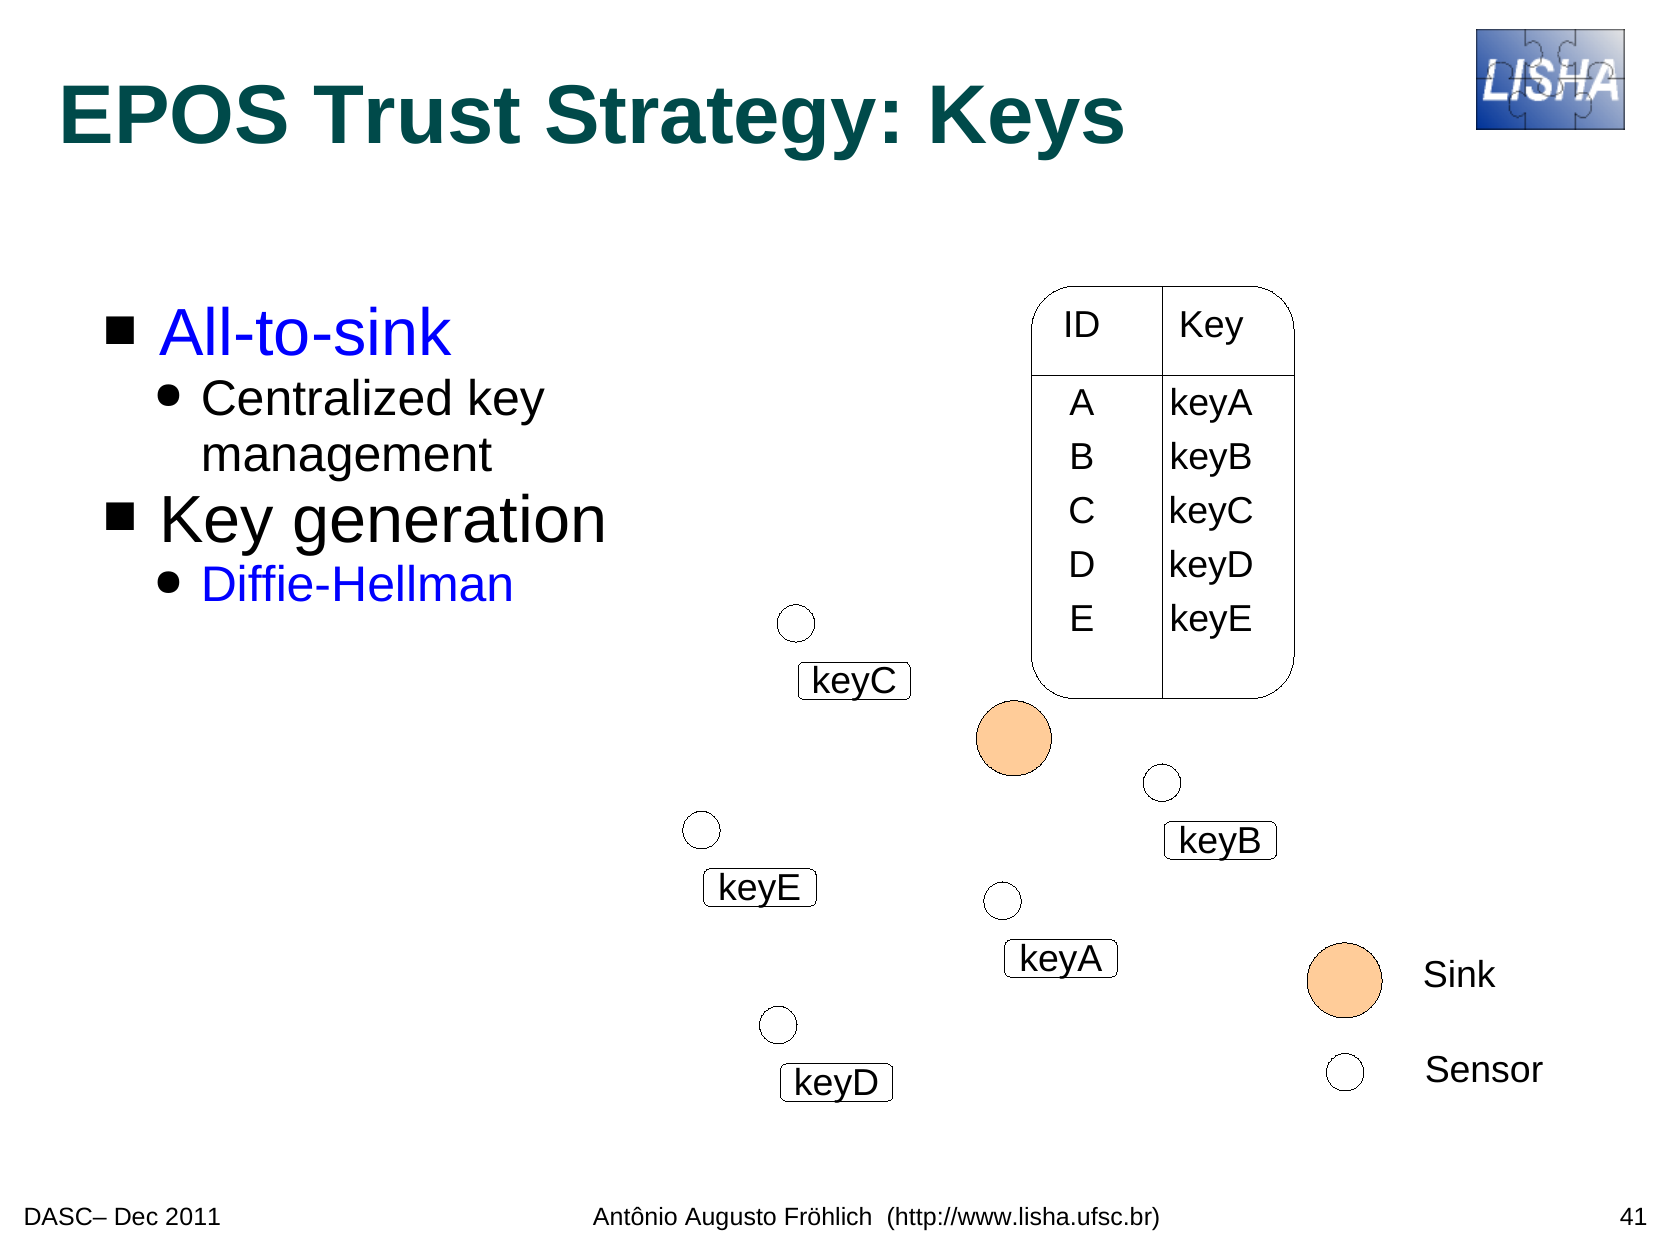

# EPOS Trust Strategy: Keys
ID
A
B
C
D
E
Key
keyA
keyB
keyC
keyD
keyE
keyC
keyB
keyE
keyA
Sink
Sensor
keyD
All-to-sink
Centralized key management
Key generation
Diffie-Hellman